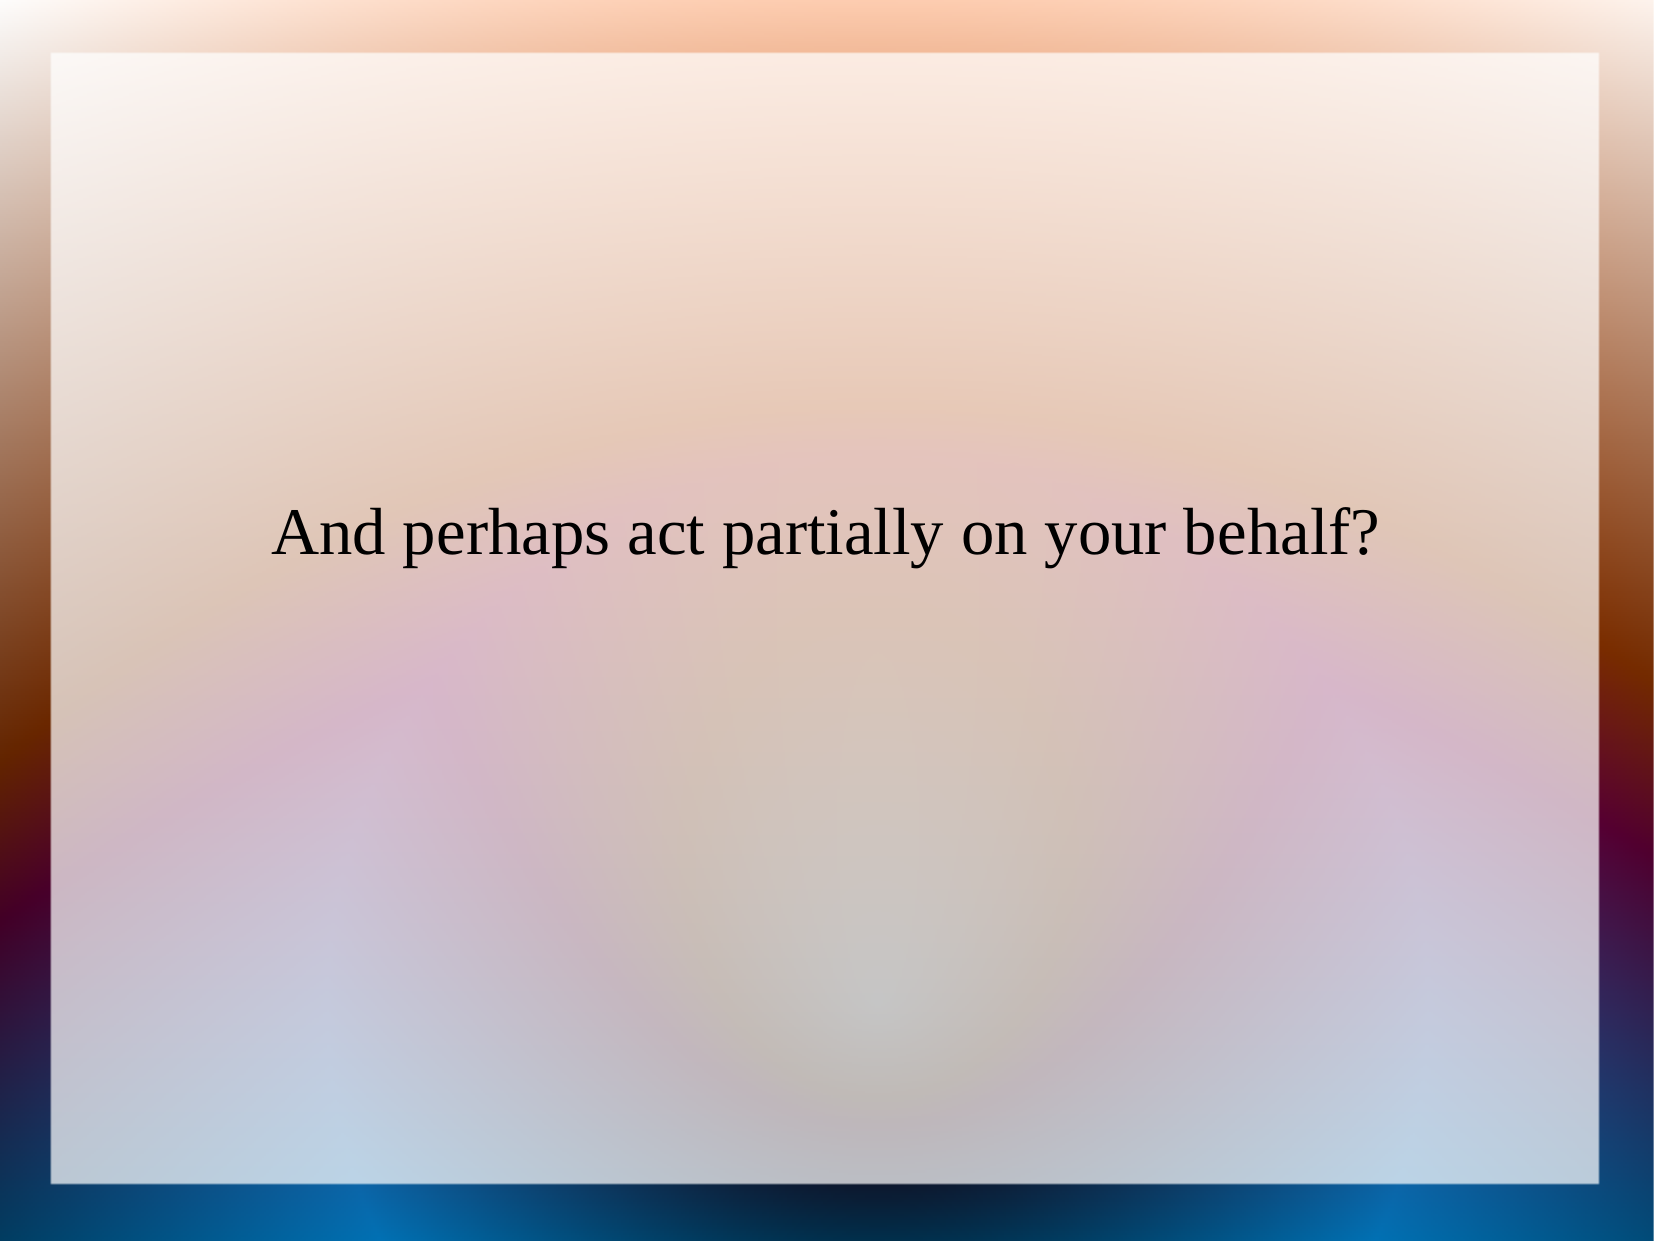

# And perhaps act partially on your behalf?